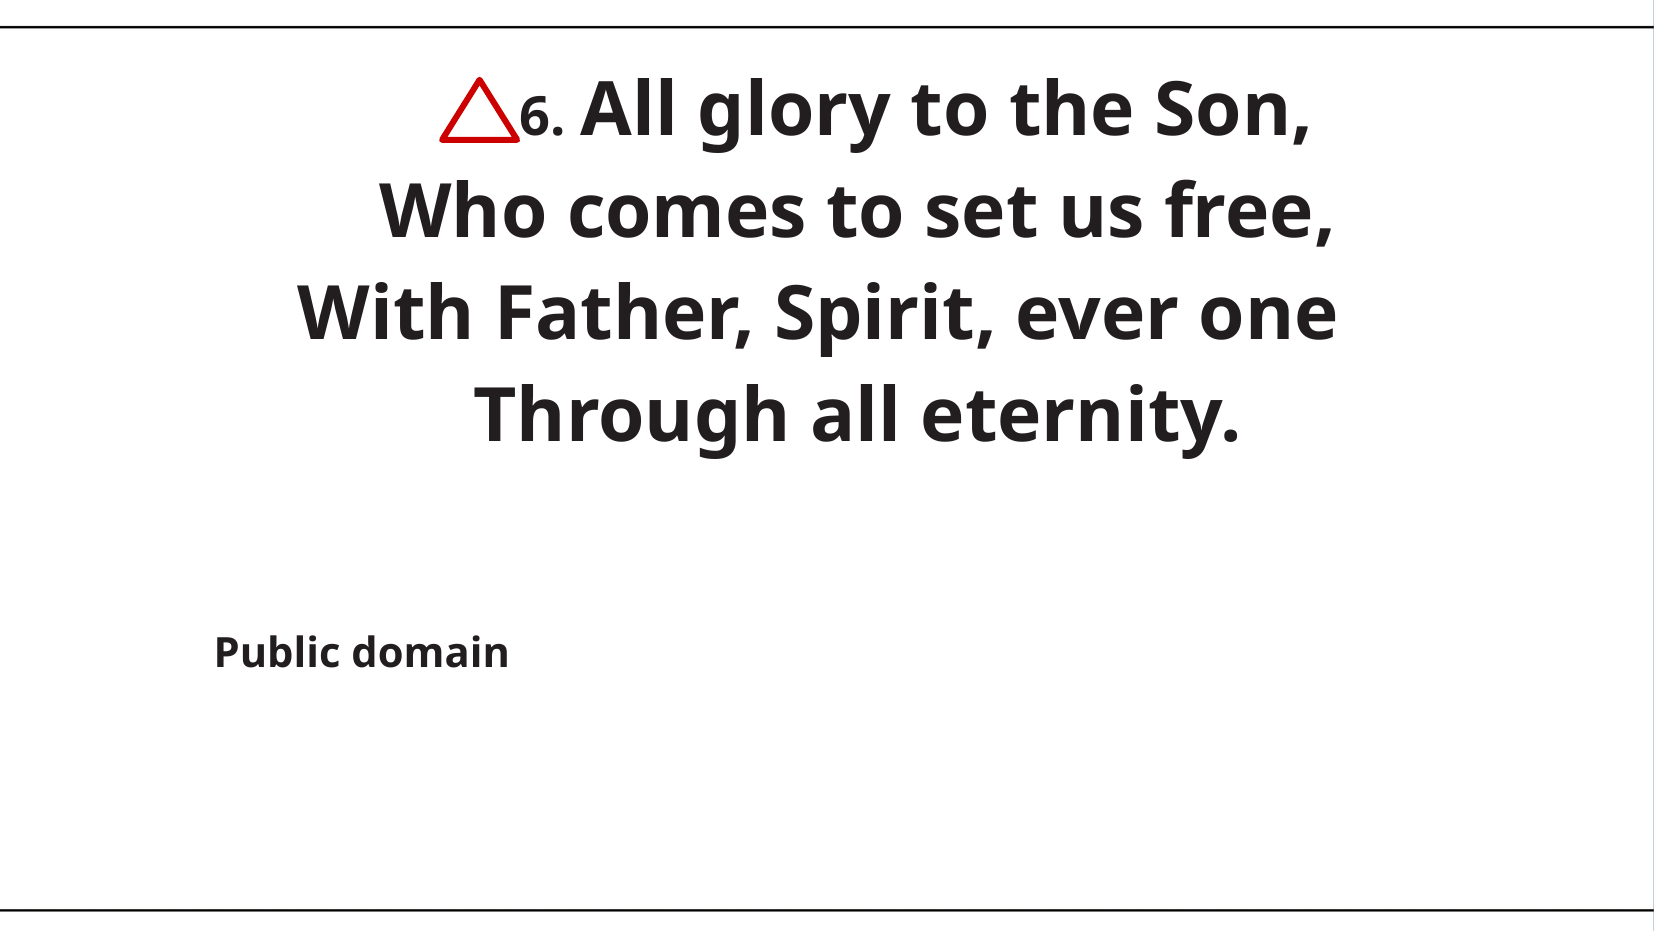

6. All glory to the Son,
 Who comes to set us free,
With Father, Spirit, ever one
 Through all eternity.
 Public domain